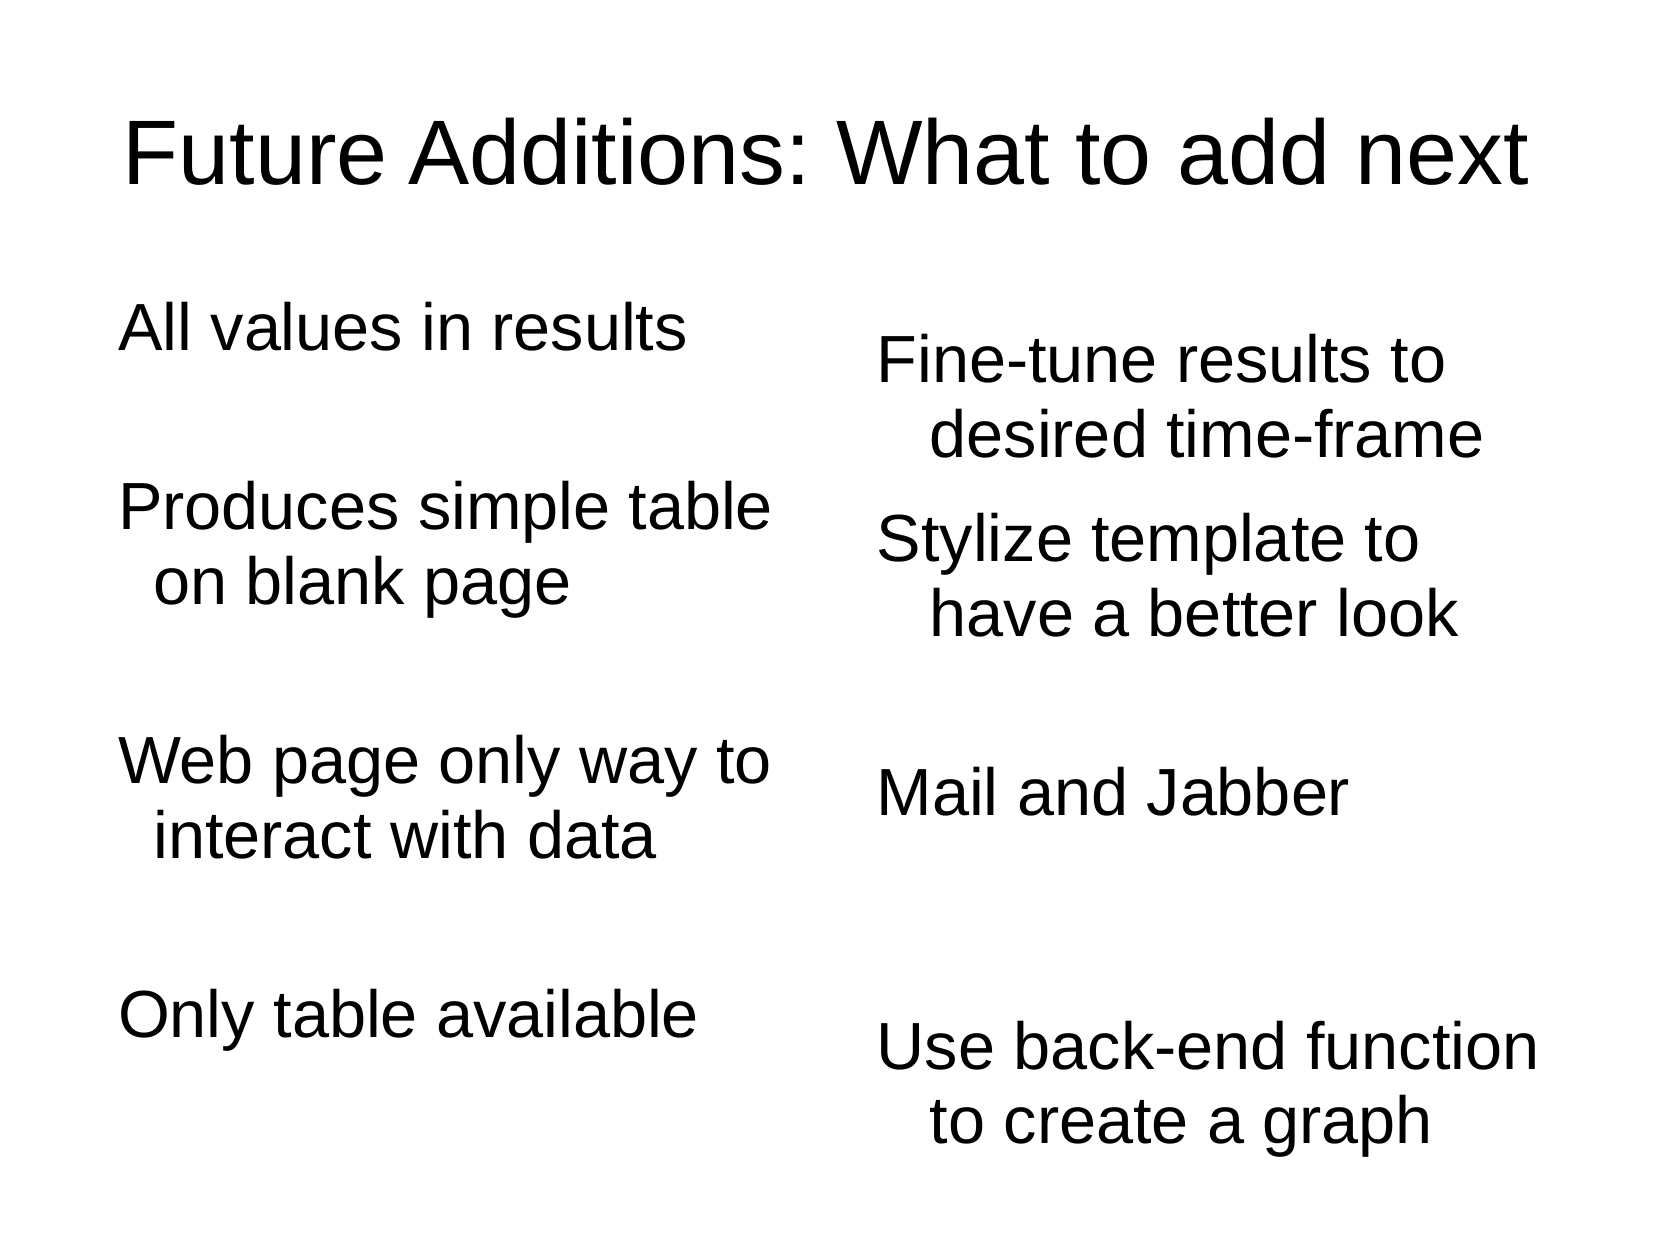

# Future Additions: What to add next
All values in results
Produces simple table on blank page
Web page only way to interact with data
Only table available
Fine-tune results to desired time-frame
Stylize template to have a better look
Mail and Jabber
Use back-end function to create a graph